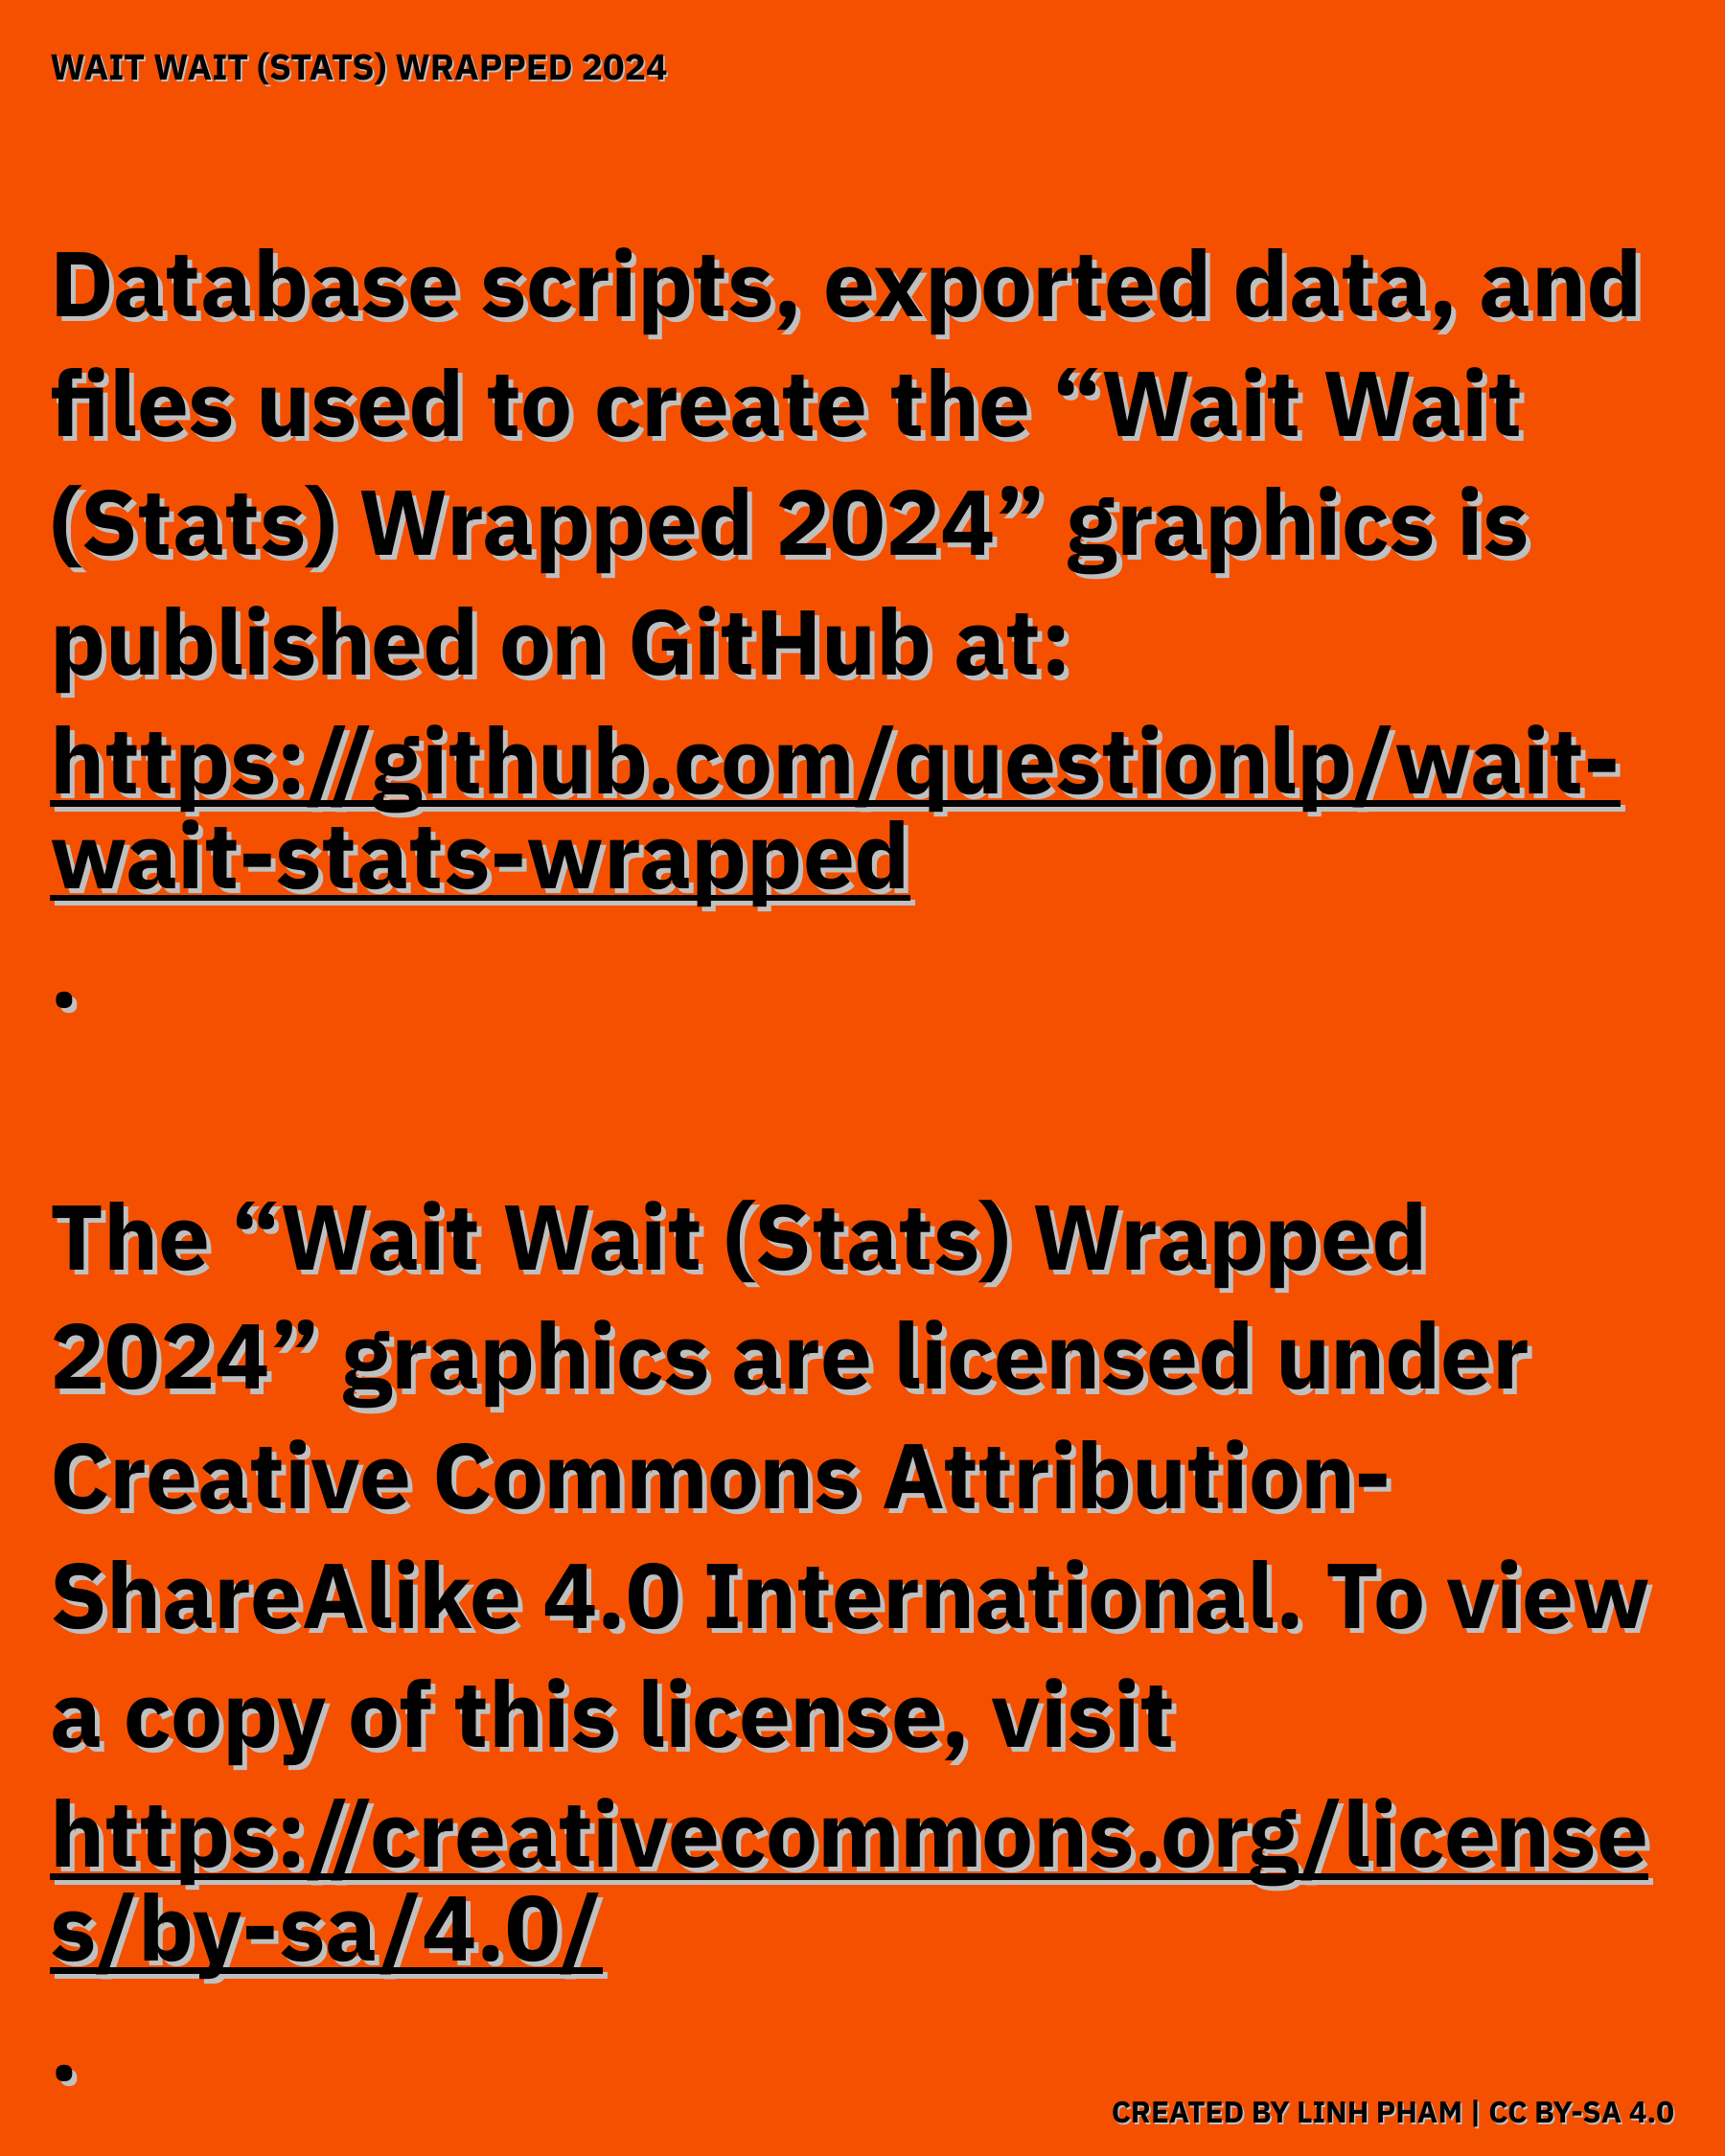

WAIT WAIT (STATS) WRAPPED 2024
Database scripts, exported data, and files used to create the “Wait Wait (Stats) Wrapped 2024” graphics is published on GitHub at: https://github.com/questionlp/wait-wait-stats-wrapped.
The “Wait Wait (Stats) Wrapped 2024” graphics are licensed under Creative Commons Attribution-ShareAlike 4.0 International. To view a copy of this license, visit https://creativecommons.org/licenses/by-sa/4.0/.
Created by Linh Pham | CC BY-SA 4.0